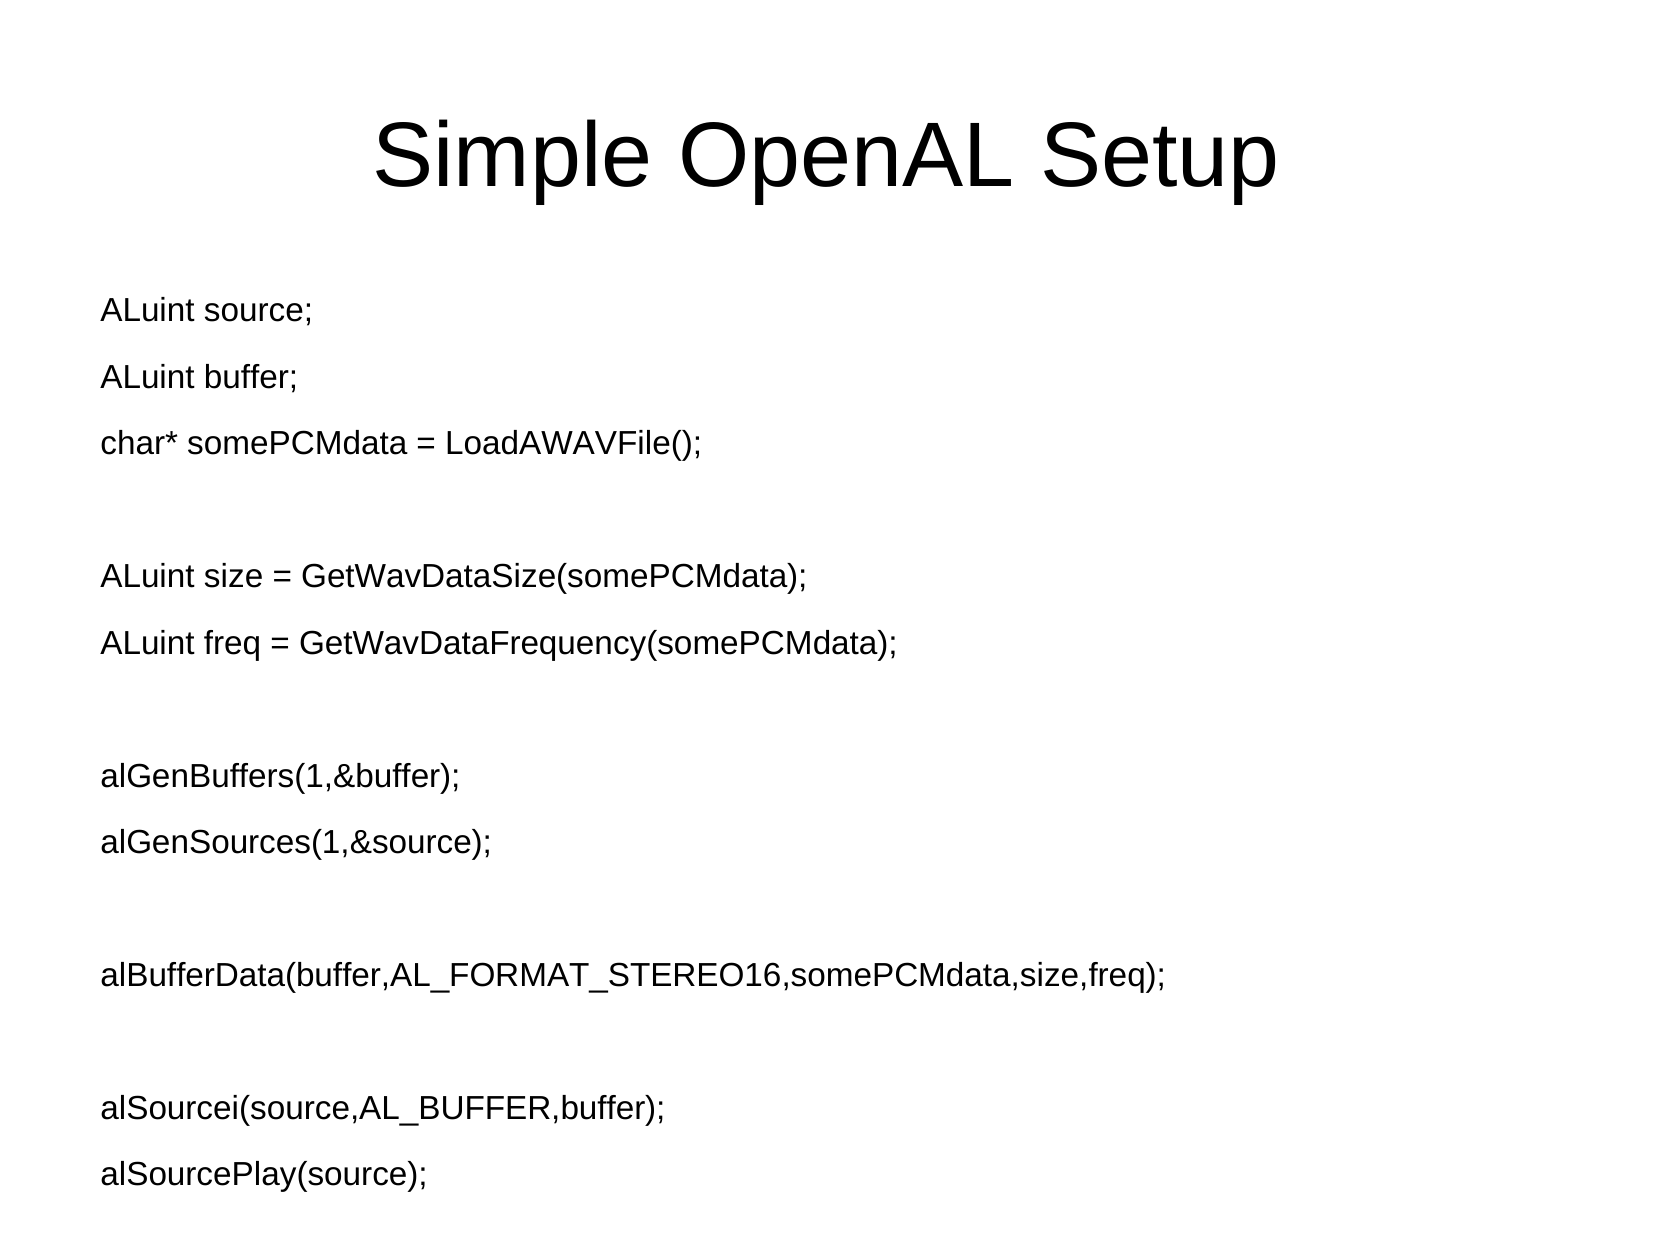

# Simple OpenAL Setup
ALuint source;
ALuint buffer;
char* somePCMdata = LoadAWAVFile();
ALuint size = GetWavDataSize(somePCMdata);
ALuint freq = GetWavDataFrequency(somePCMdata);
alGenBuffers(1,&buffer);
alGenSources(1,&source);
alBufferData(buffer,AL_FORMAT_STEREO16,somePCMdata,size,freq);
alSourcei(source,AL_BUFFER,buffer);
alSourcePlay(source);